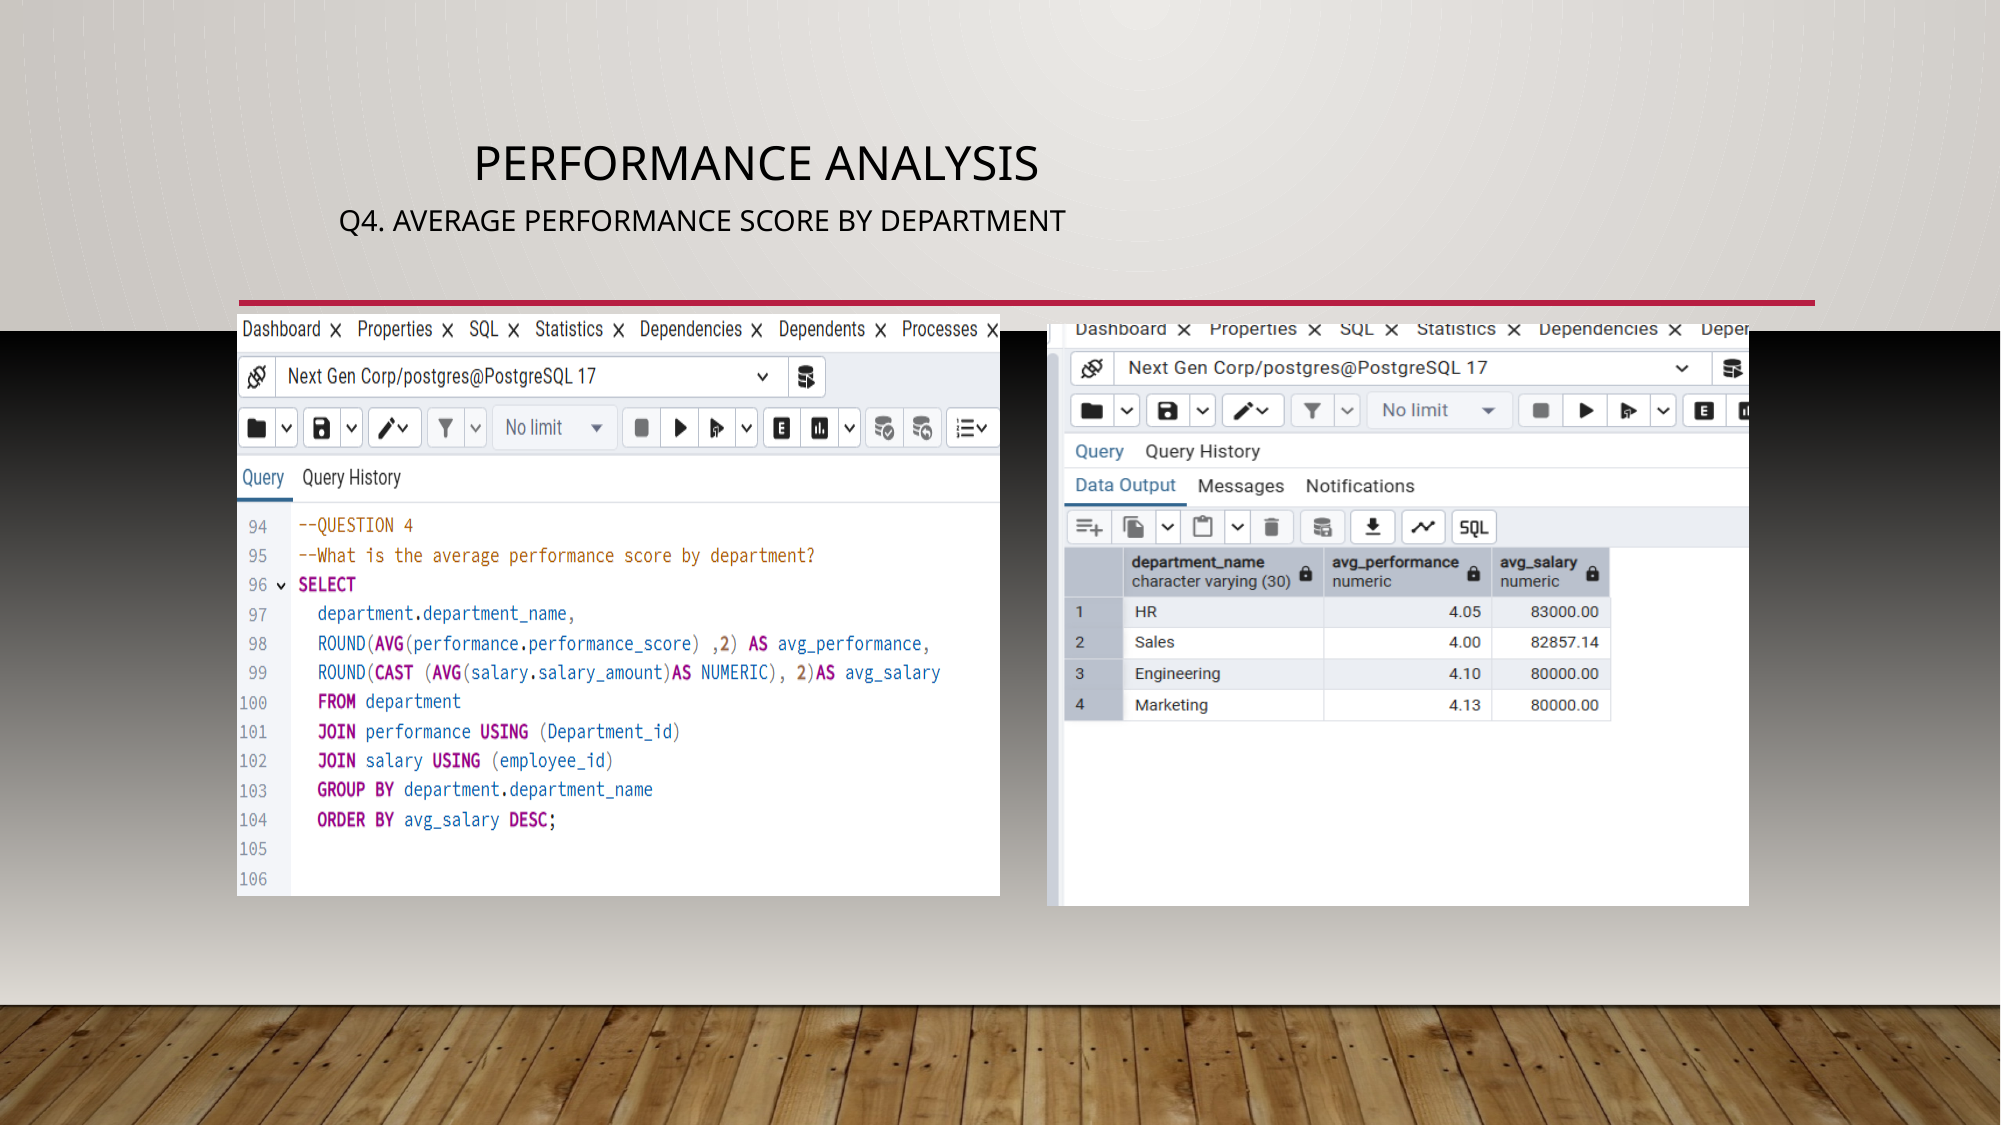

# Performance Analysis q4. Average performance score by department